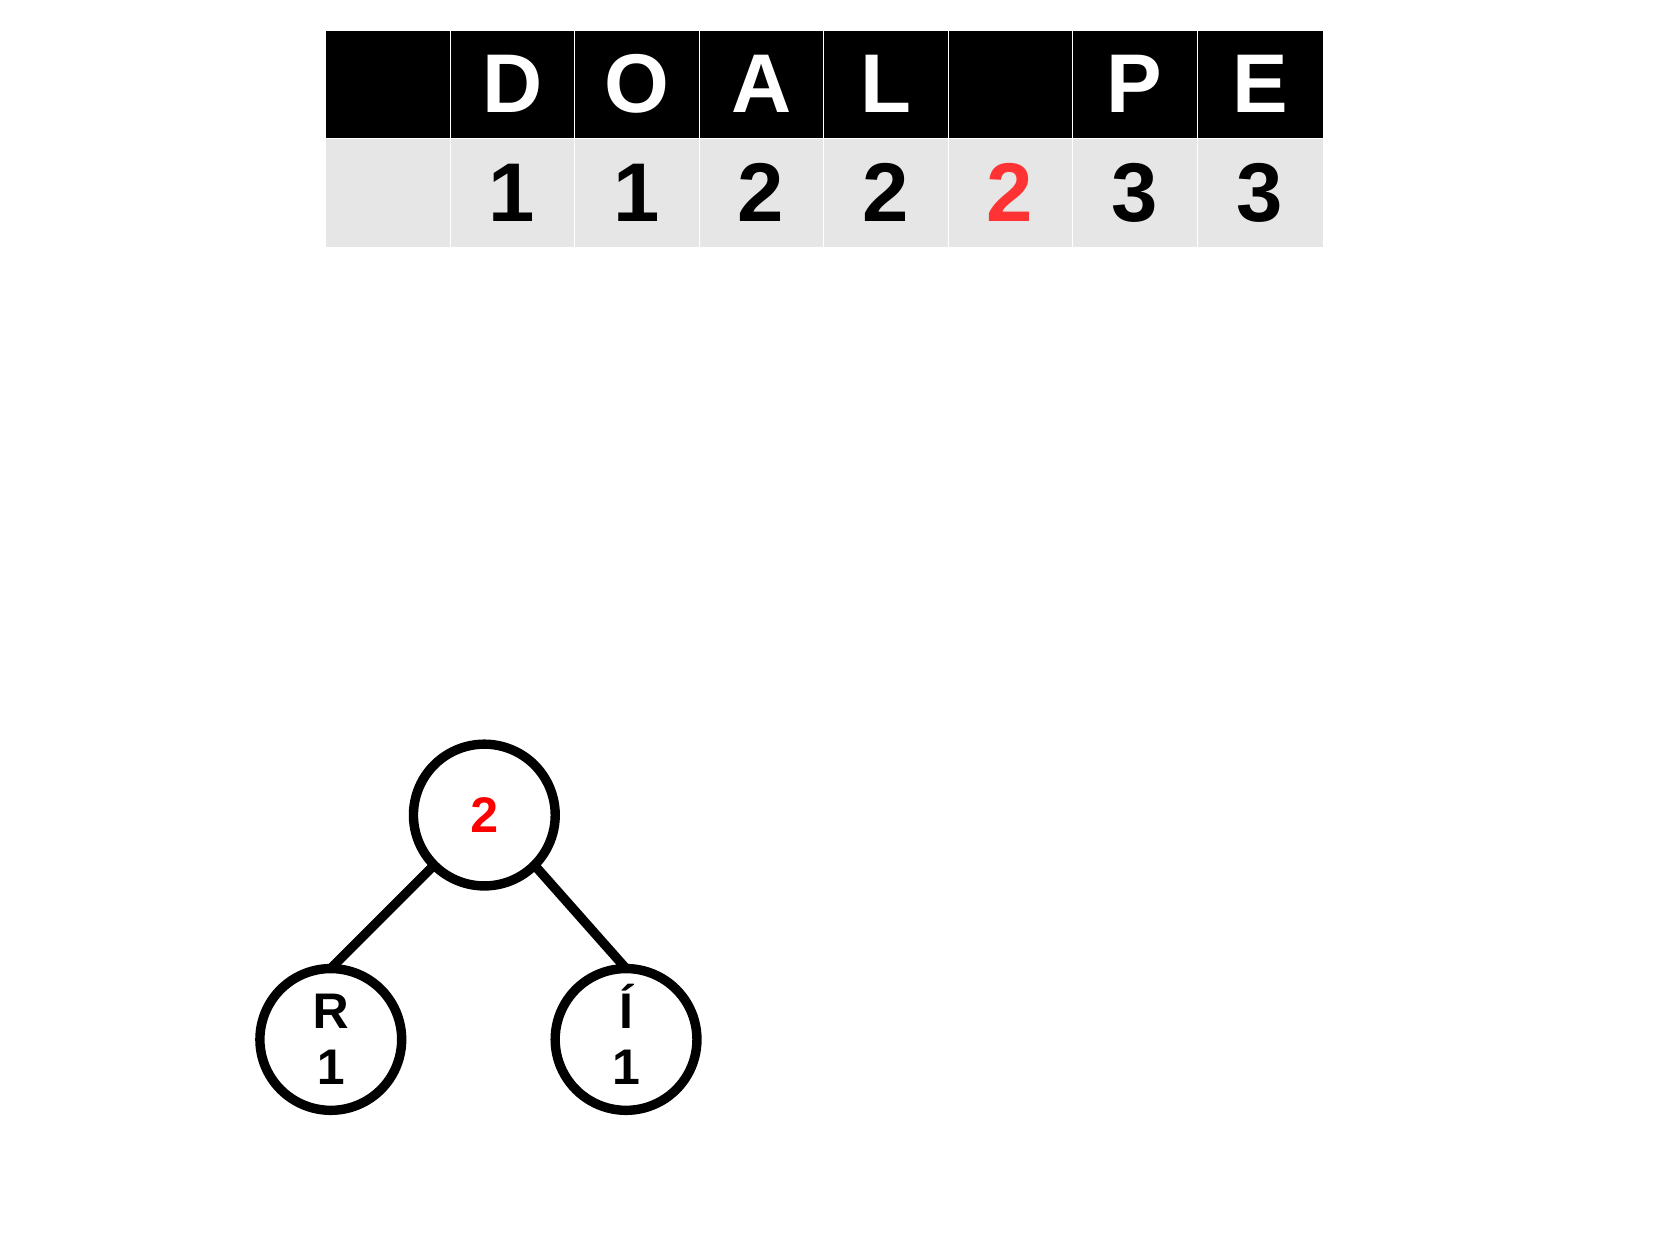

| | D | O | A | L | | P | E |
| --- | --- | --- | --- | --- | --- | --- | --- |
| | 1 | 1 | 2 | 2 | 2 | 3 | 3 |
#
2
R
1
Í
1